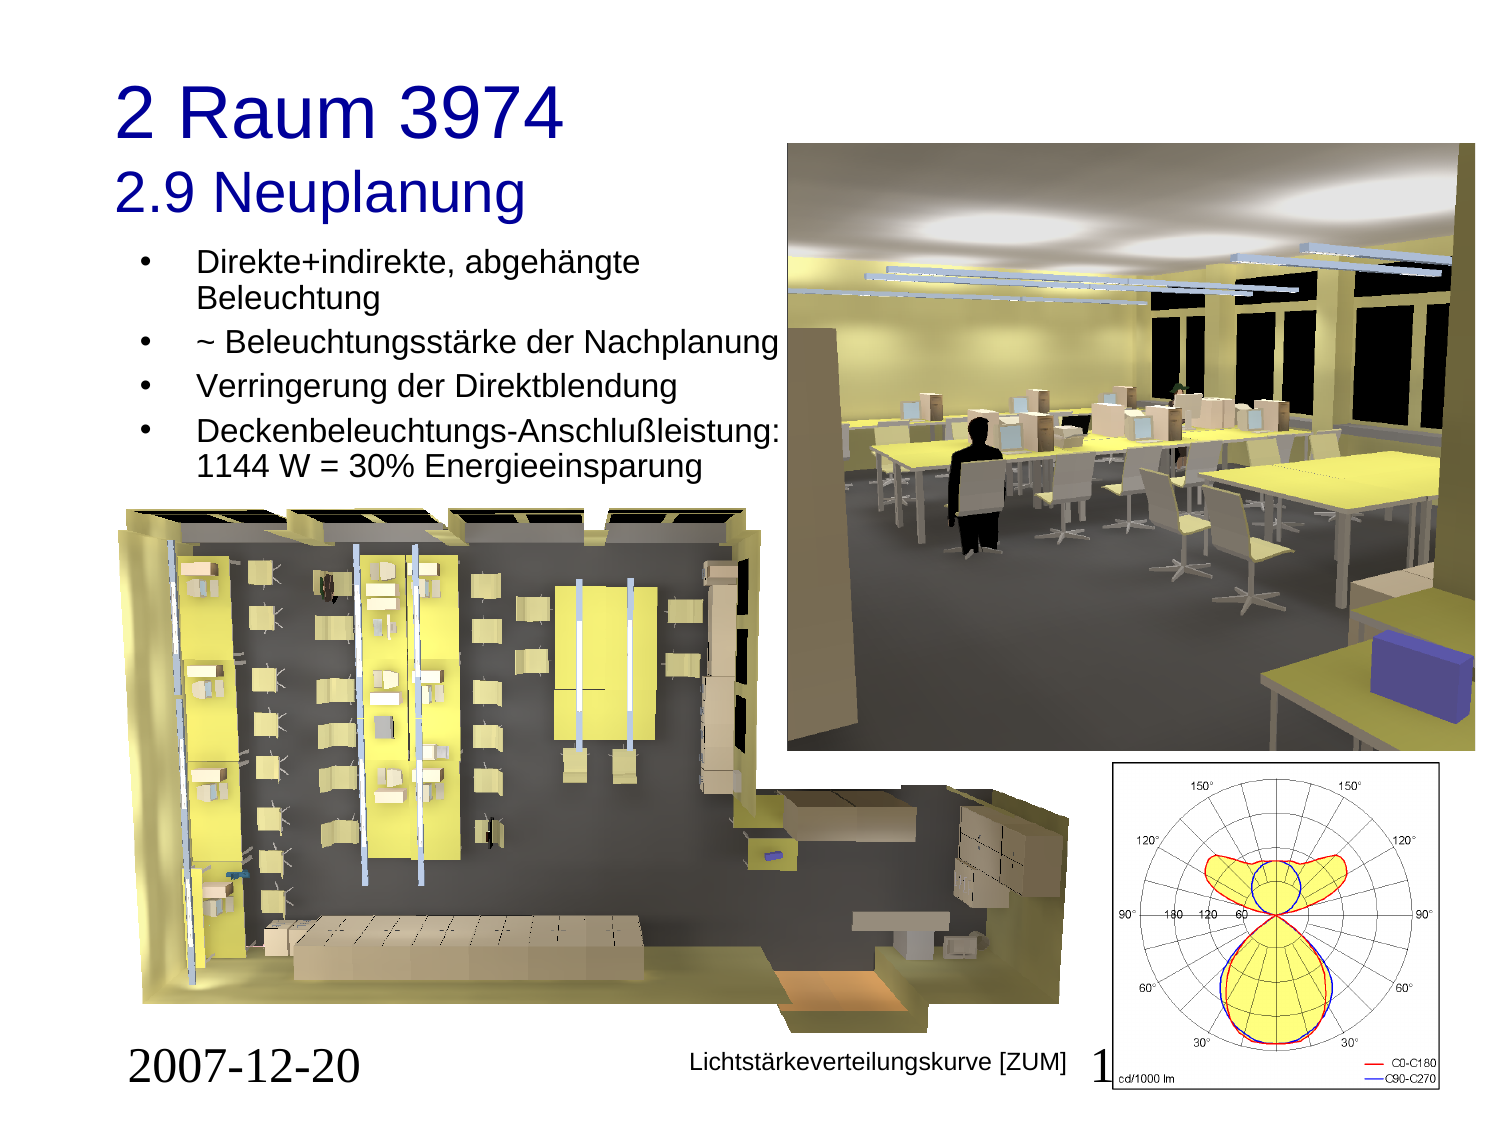

# 2 Raum 3974 2.9 Neuplanung
Direkte+indirekte, abgehängte Beleuchtung
~ Beleuchtungsstärke der Nachplanung
Verringerung der Direktblendung
Deckenbeleuchtungs-Anschlußleistung: 1144 W = 30% Energieeinsparung
2007-12-20
12
Lichtstärkeverteilungskurve [ZUM]